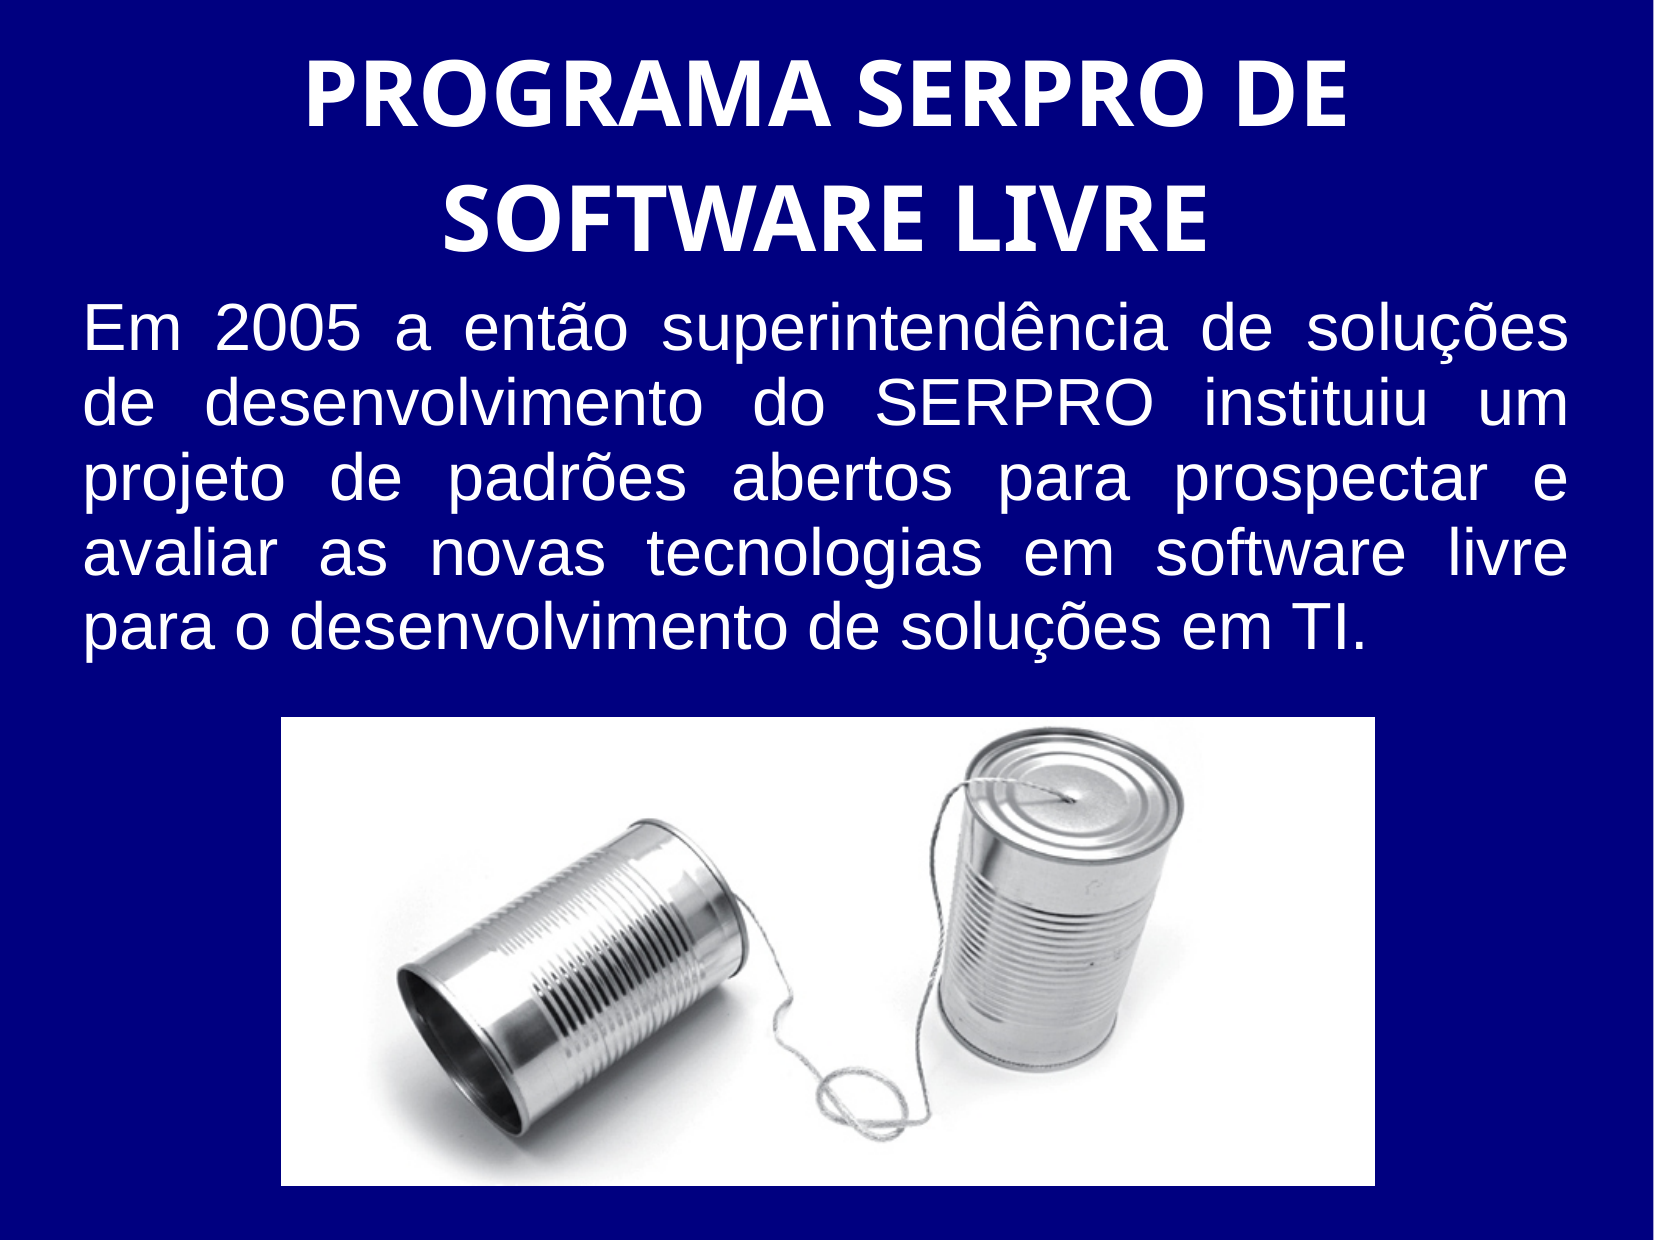

# PROGRAMA SERPRO DE SOFTWARE LIVRE
Em 2005 a então superintendência de soluções de desenvolvimento do SERPRO instituiu um projeto de padrões abertos para prospectar e avaliar as novas tecnologias em software livre para o desenvolvimento de soluções em TI.